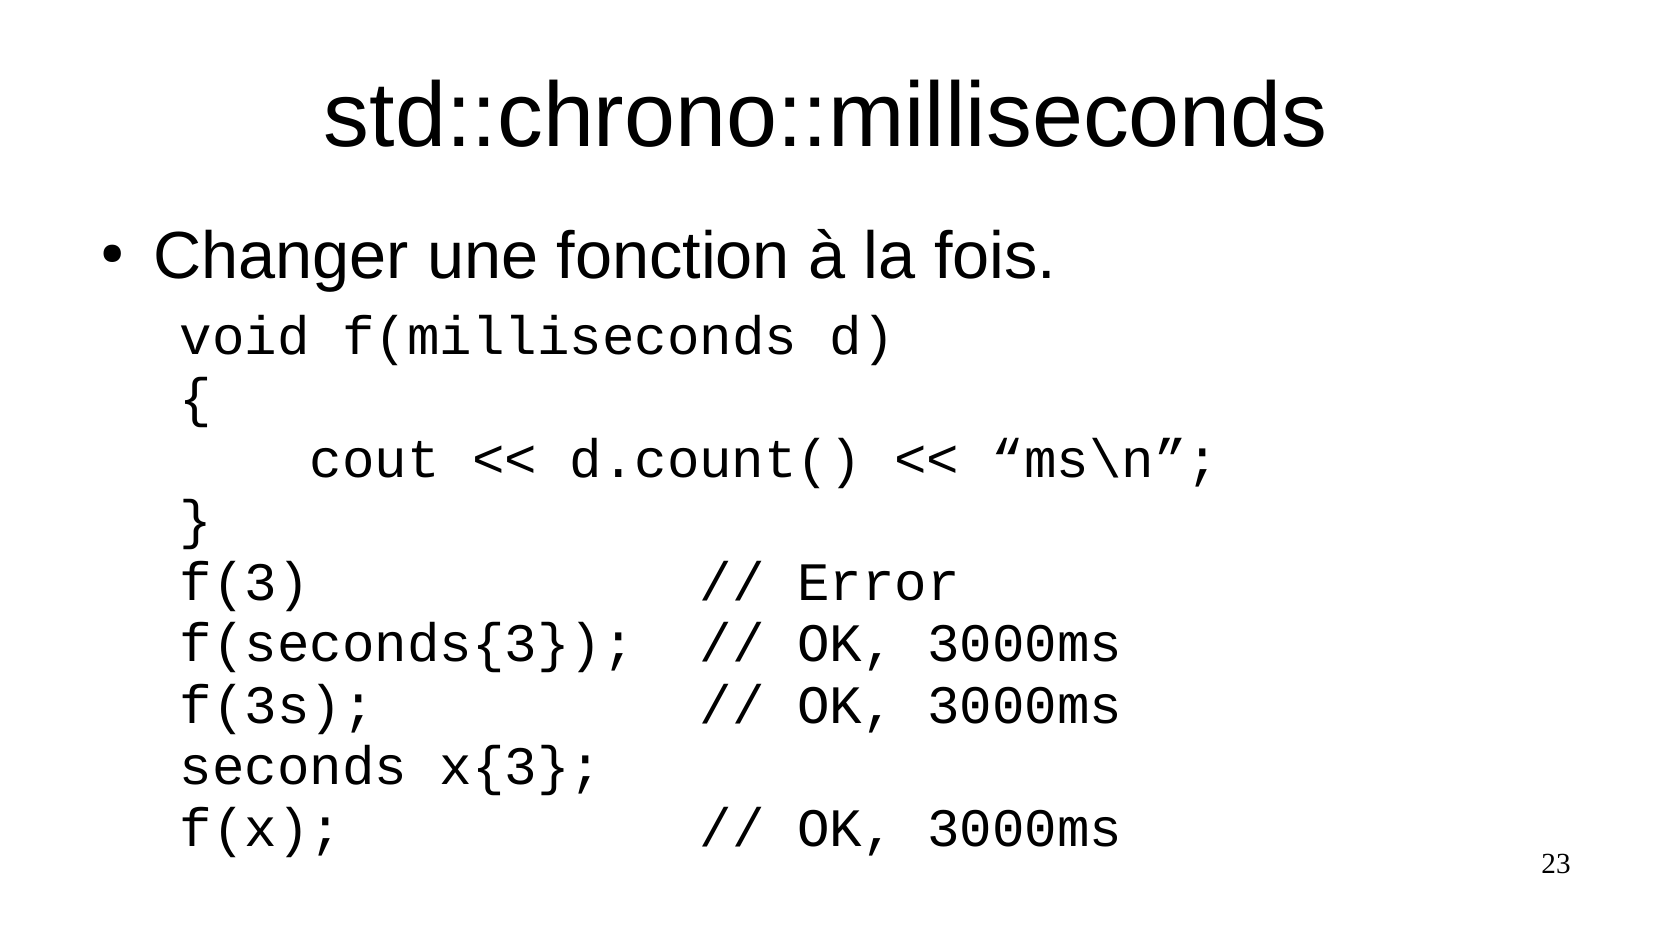

# std::chrono::milliseconds
Changer une fonction à la fois.
void f(milliseconds d)
{
 cout << d.count() << “ms\n”;
}
f(3) // Error
f(seconds{3}); // OK, 3000ms
f(3s); // OK, 3000ms
seconds x{3};
f(x); // OK, 3000ms
23